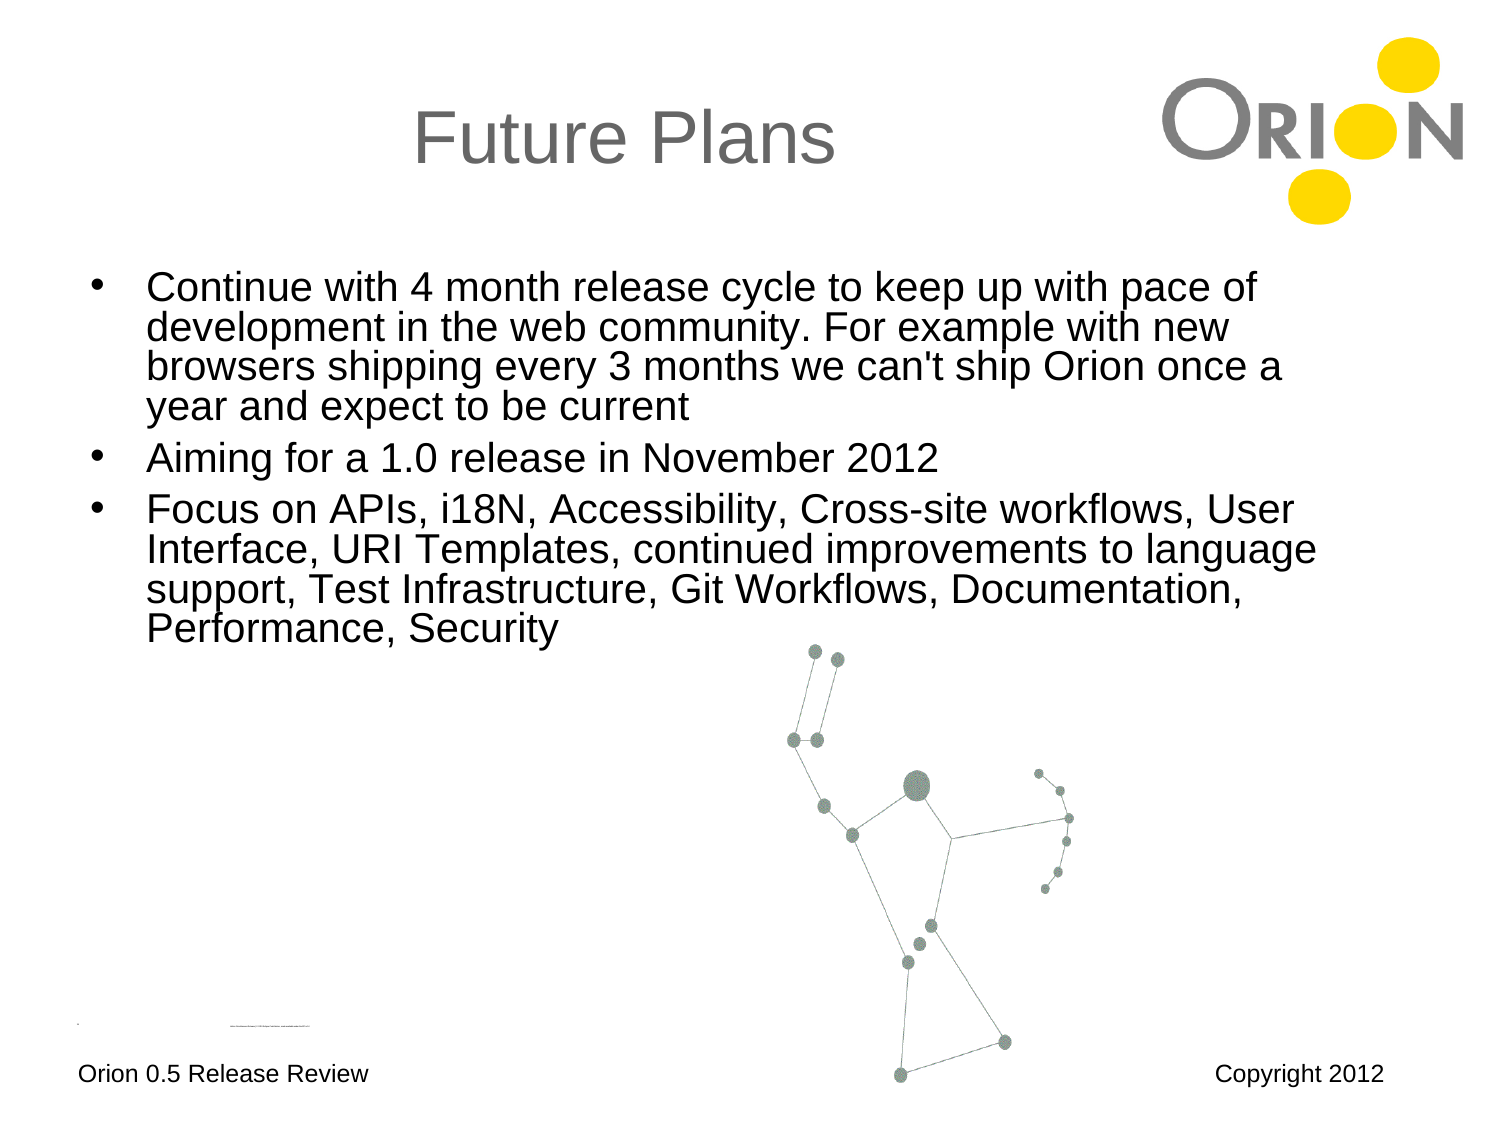

# Future Plans
Continue with 4 month release cycle to keep up with pace of development in the web community. For example with new browsers shipping every 3 months we can't ship Orion once a year and expect to be current
Aiming for a 1.0 release in November 2012
Focus on APIs, i18N, Accessibility, Cross-site workflows, User Interface, URI Templates, continued improvements to language support, Test Infrastructure, Git Workflows, Documentation, Performance, Security
19
Copyright 2011